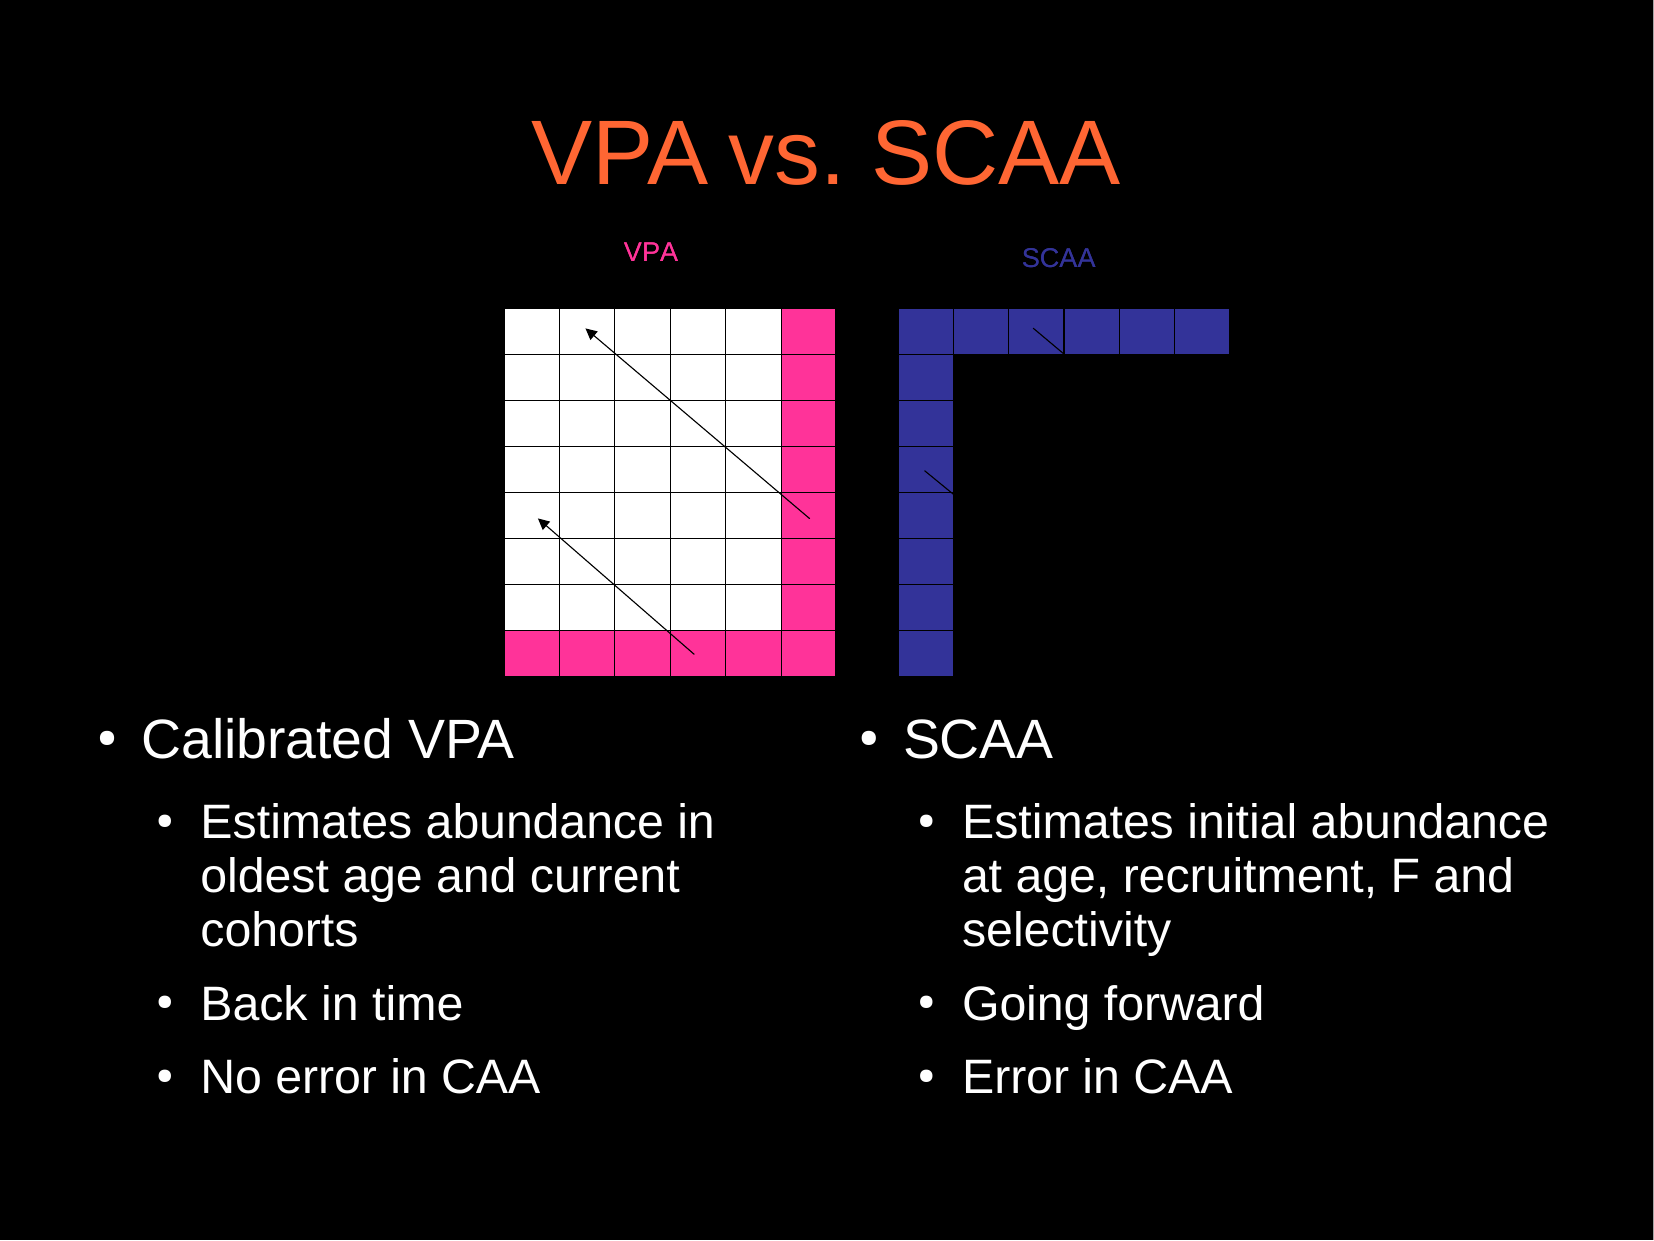

# VPA vs. SCAA
Calibrated VPA
Estimates abundance in oldest age and current cohorts
Back in time
No error in CAA
SCAA
Estimates initial abundance at age, recruitment, F and selectivity
Going forward
Error in CAA